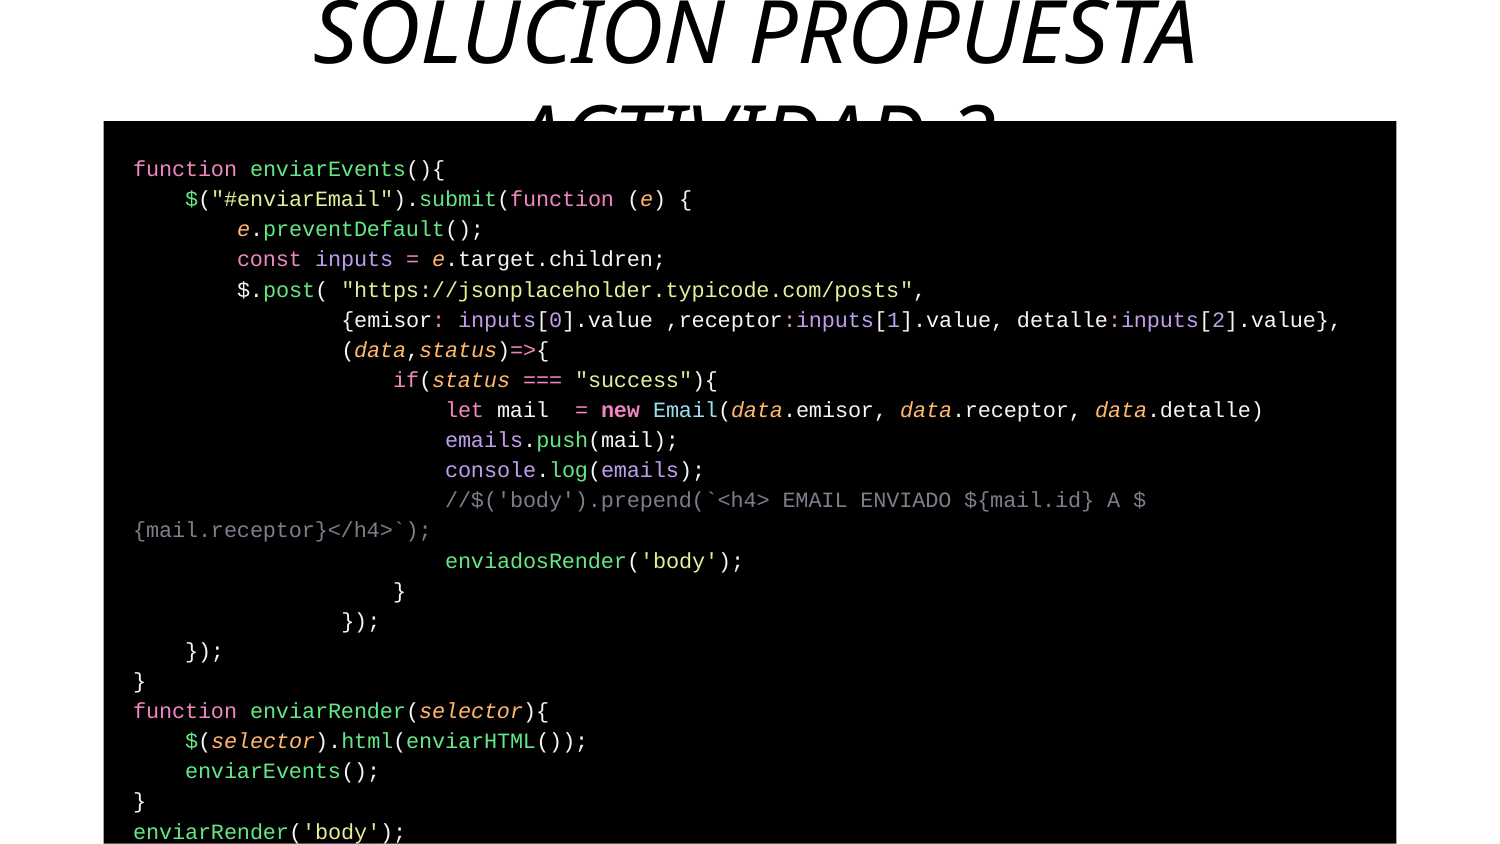

SOLUCIÓN PROPUESTA ACTIVIDAD 2
function enviarEvents(){
 $("#enviarEmail").submit(function (e) {
 e.preventDefault();
 const inputs = e.target.children;
 $.post( "https://jsonplaceholder.typicode.com/posts",
 {emisor: inputs[0].value ,receptor:inputs[1].value, detalle:inputs[2].value},
 (data,status)=>{
 if(status === "success"){
 let mail = new Email(data.emisor, data.receptor, data.detalle)
 emails.push(mail);
 console.log(emails);
 //$('body').prepend(`<h4> EMAIL ENVIADO ${mail.id} A ${mail.receptor}</h4>`);
 enviadosRender('body');
 }
 });
 });
}
function enviarRender(selector){
 $(selector).html(enviarHTML());
 enviarEvents();
}
enviarRender('body');